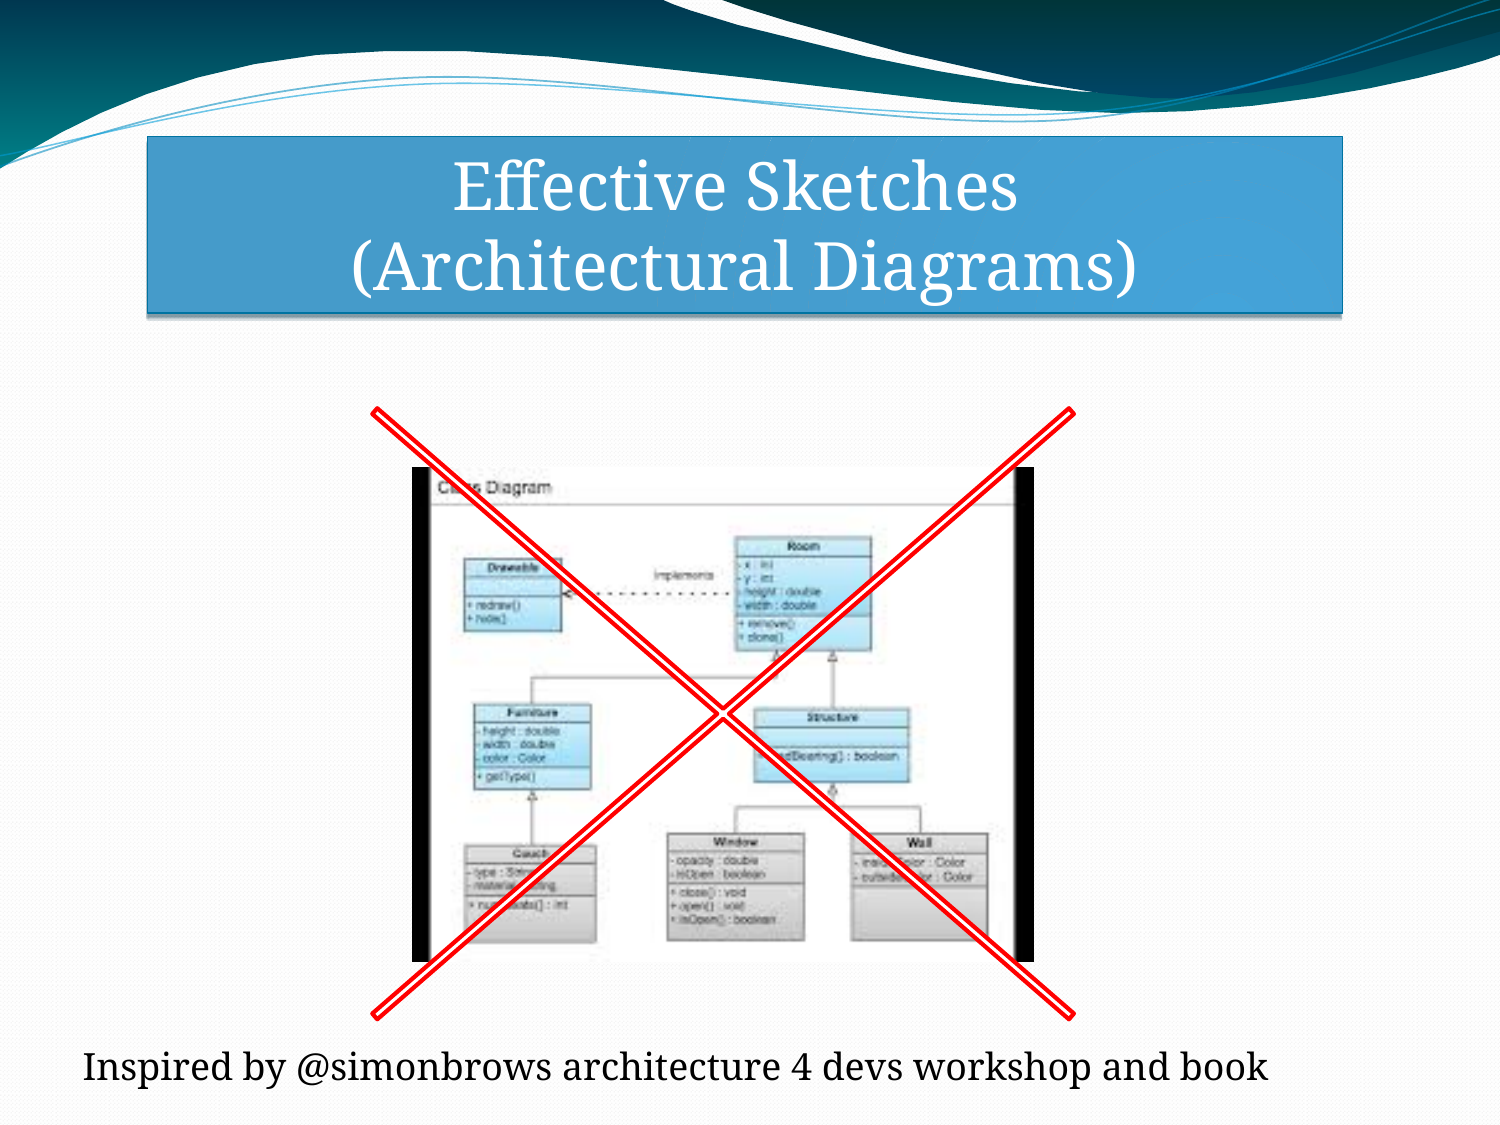

Effective Sketches
(Architectural Diagrams)
Inspired by @simonbrows architecture 4 devs workshop and book